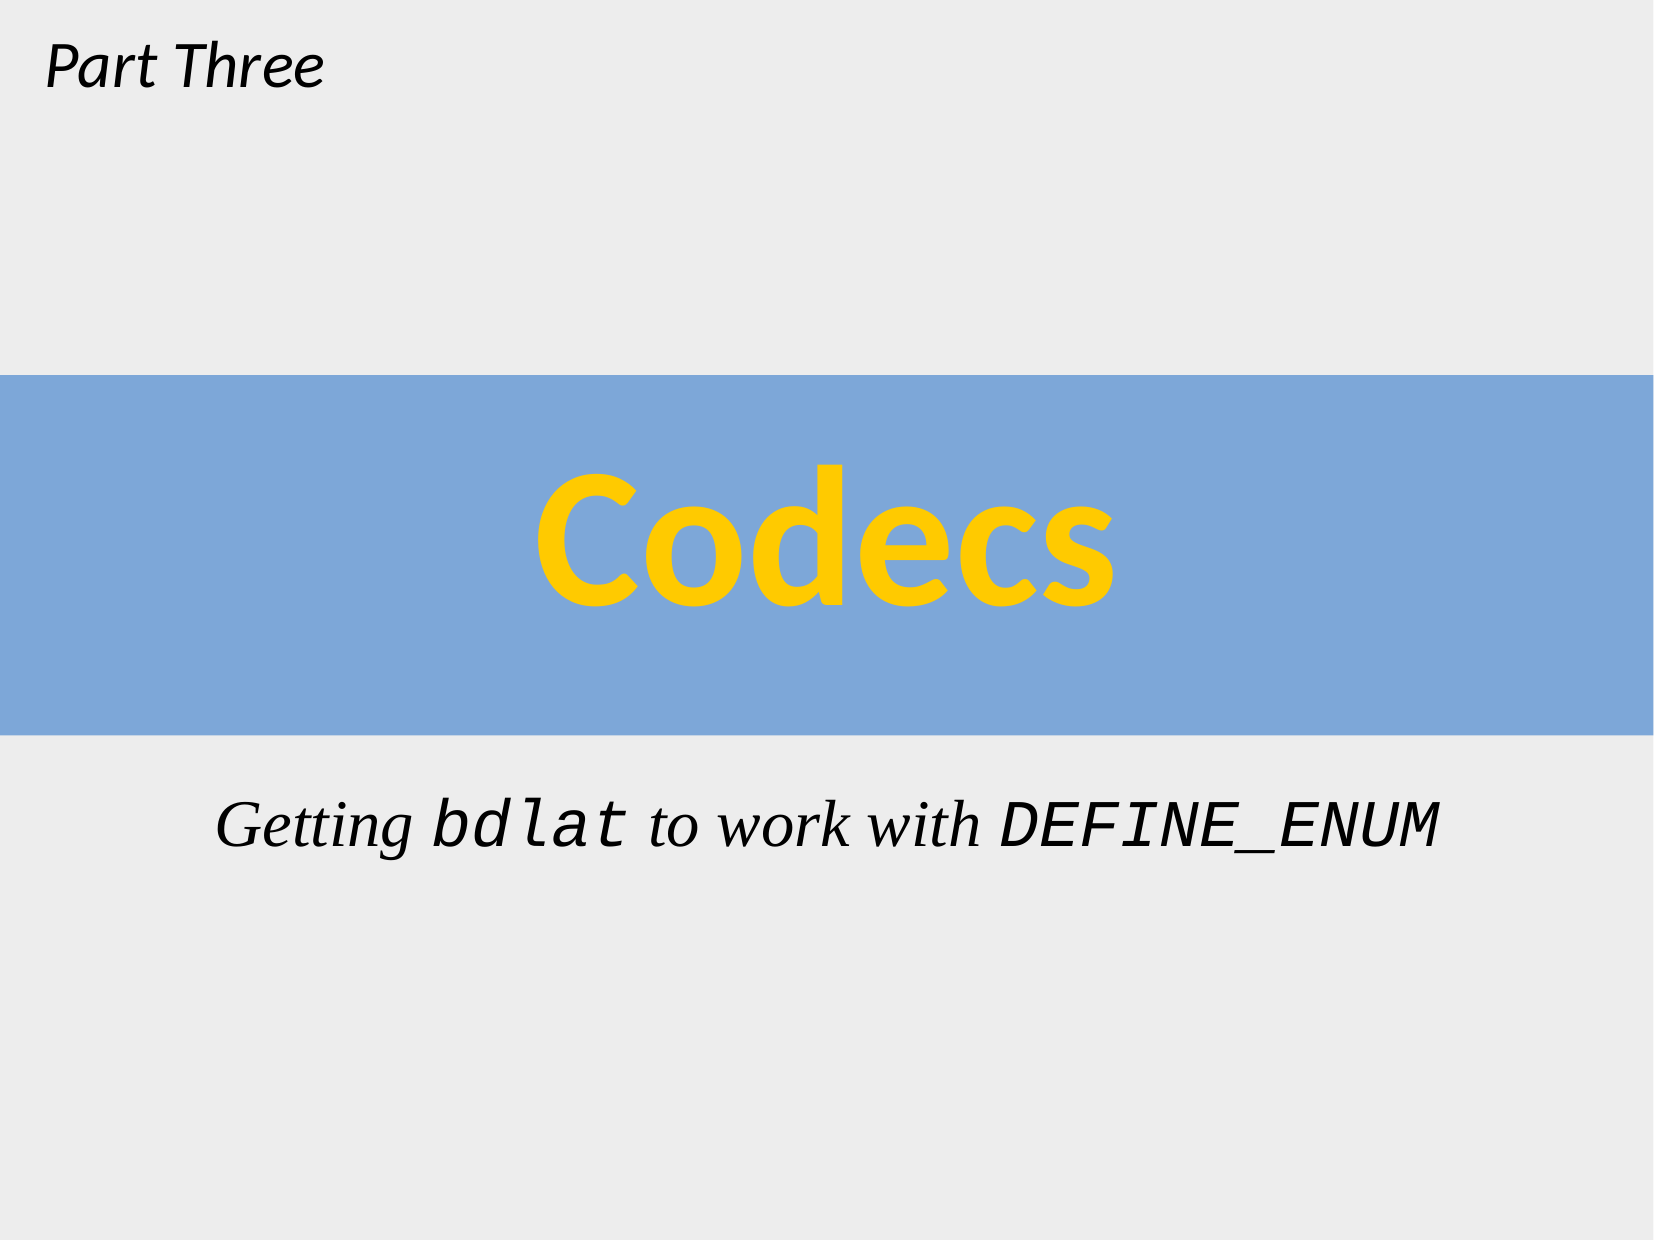

Part Three
Codecs
Getting bdlat to work with DEFINE_ENUM